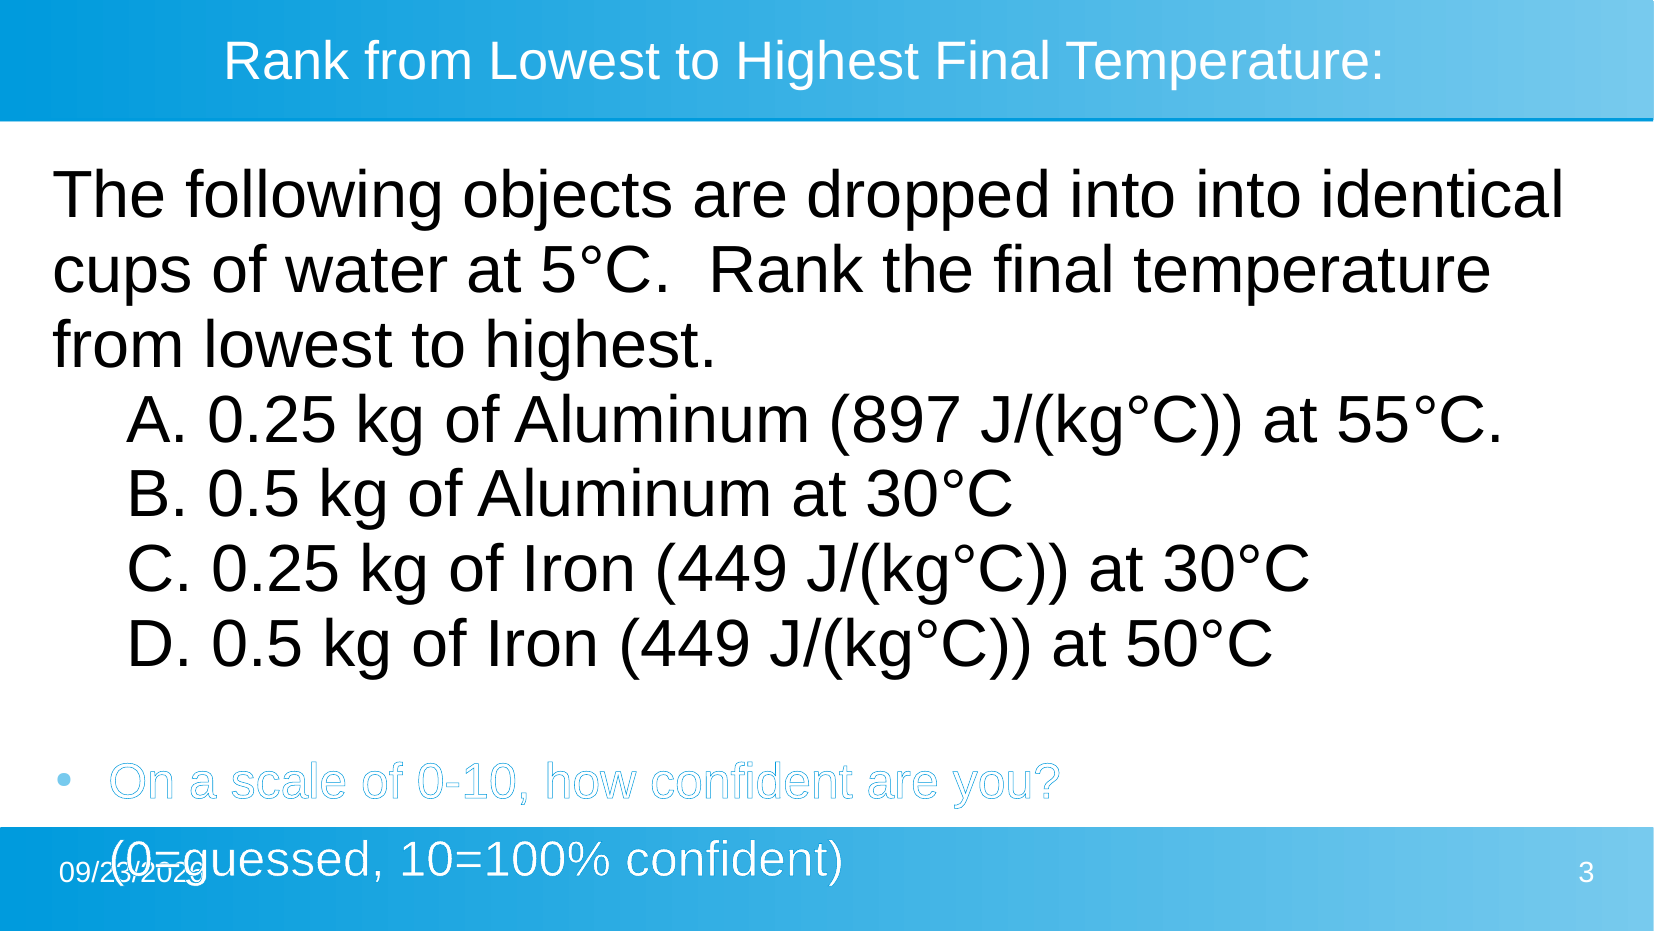

# Rank from Lowest to Highest Final Temperature:
The following objects are dropped into into identical cups of water at 5°C. Rank the final temperature from lowest to highest.
 A. 0.25 kg of Aluminum (897 J/(kg°C)) at 55°C.
 B. 0.5 kg of Aluminum at 30°C
 C. 0.25 kg of Iron (449 J/(kg°C)) at 30°C
 D. 0.5 kg of Iron (449 J/(kg°C)) at 50°C
On a scale of 0-10, how confident are you?
(0=guessed, 10=100% confident)
3